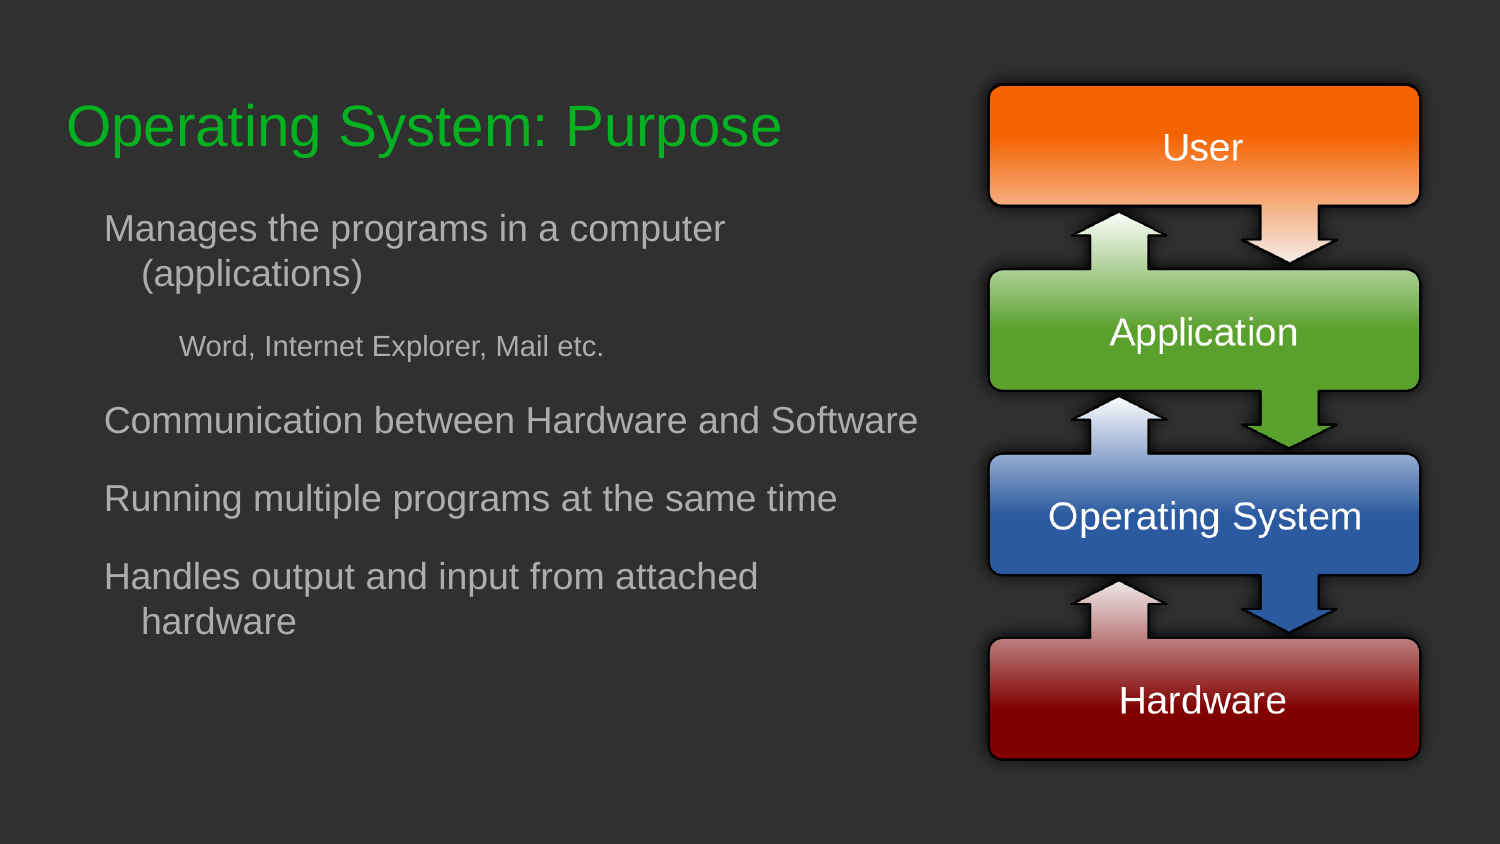

# Operating System: Purpose
Manages the programs in a computer (applications)
Word, Internet Explorer, Mail etc.
Communication between Hardware and Software
Running multiple programs at the same time
Handles output and input from attached hardware